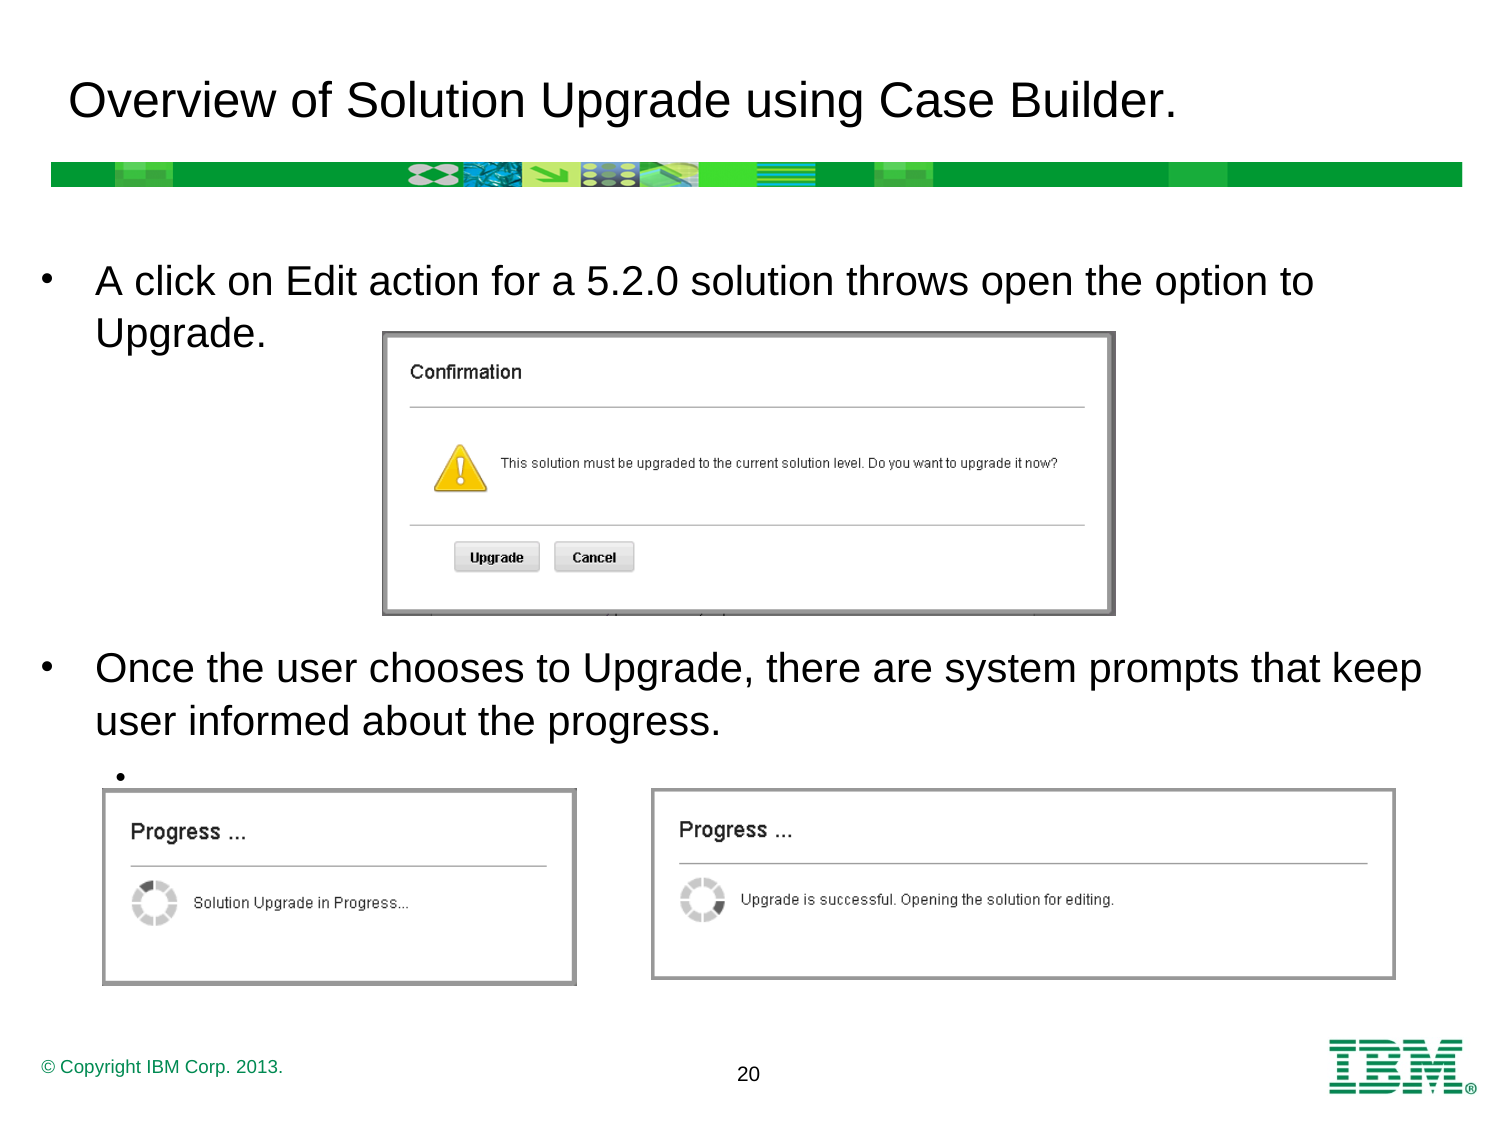

# Overview of Solution Upgrade using Case Builder.
A click on Edit action for a 5.2.0 solution throws open the option to Upgrade.
Once the user chooses to Upgrade, there are system prompts that keep user informed about the progress.
20